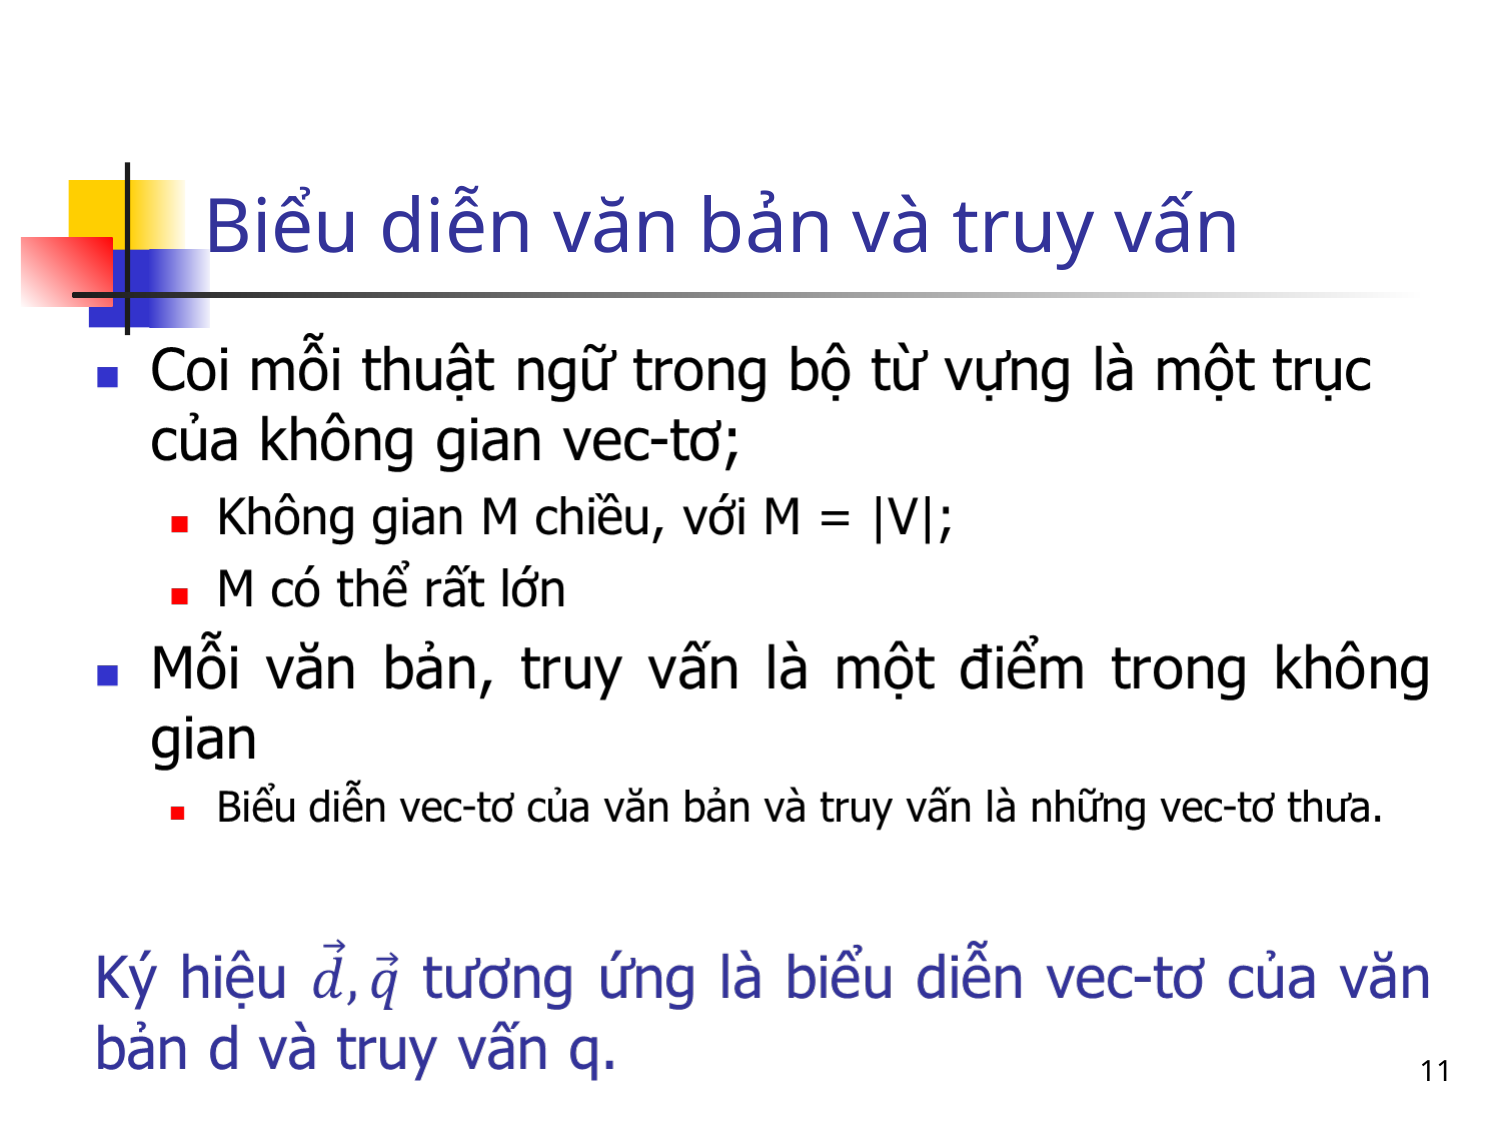

# Biểu diễn văn bản và truy vấn